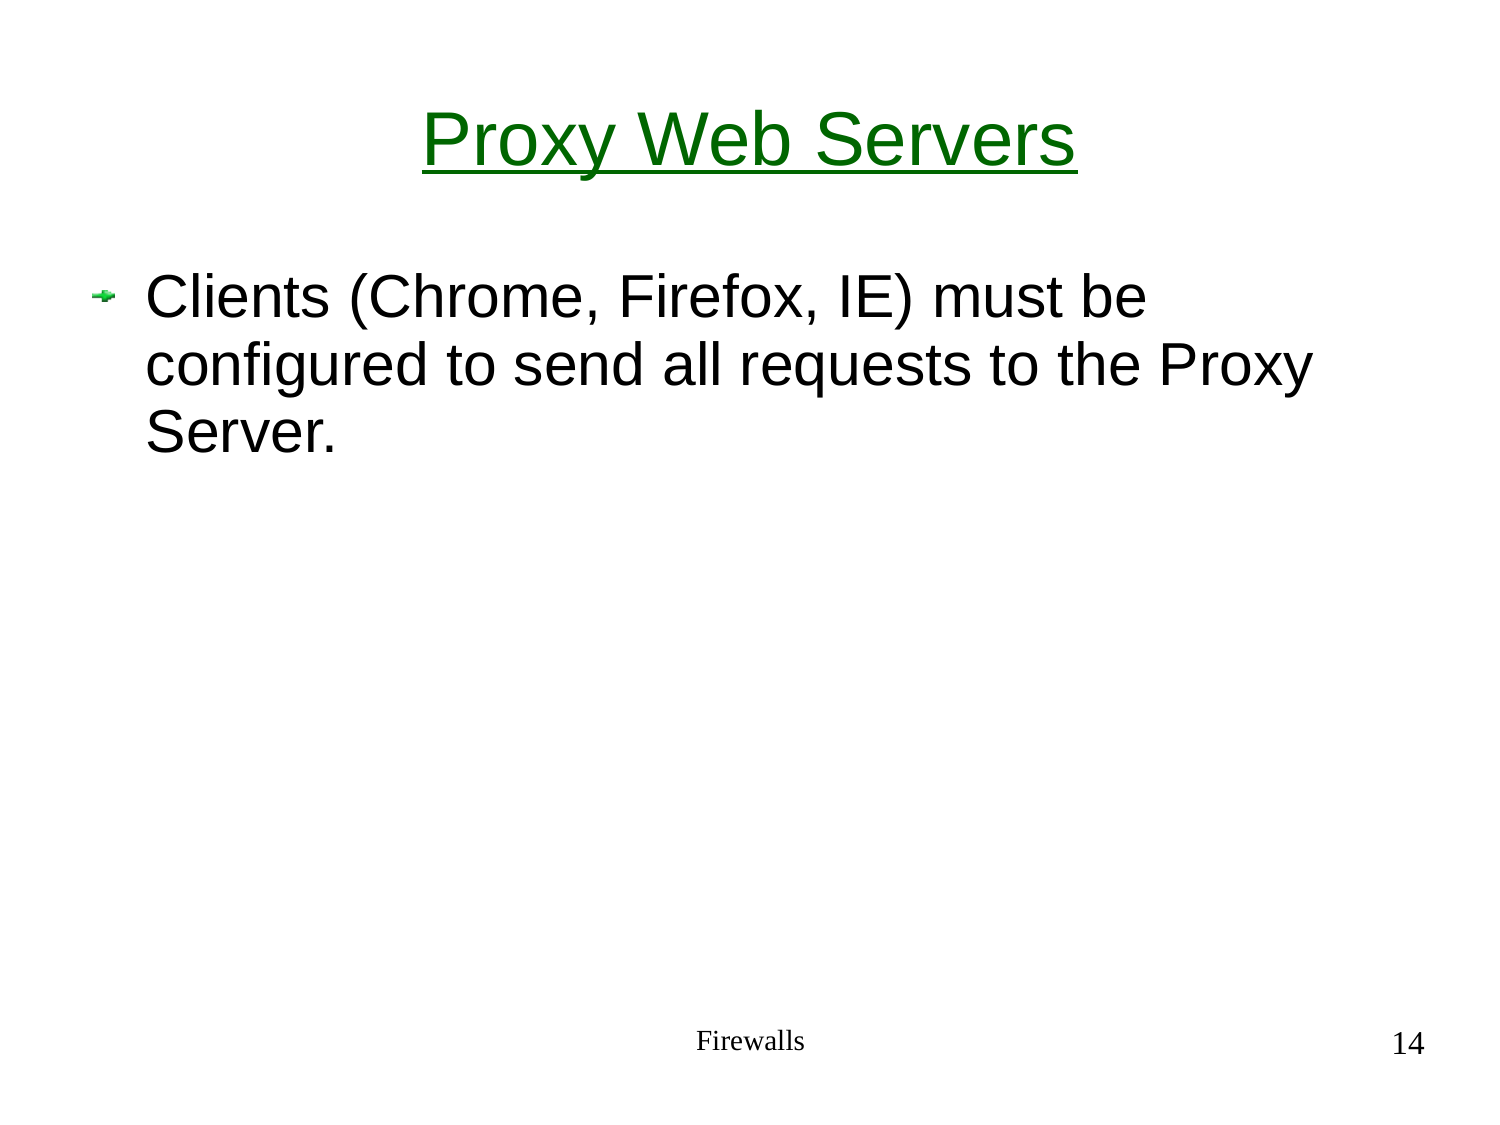

# Proxy Web Servers
Clients (Chrome, Firefox, IE) must be configured to send all requests to the Proxy Server.
Firewalls
14